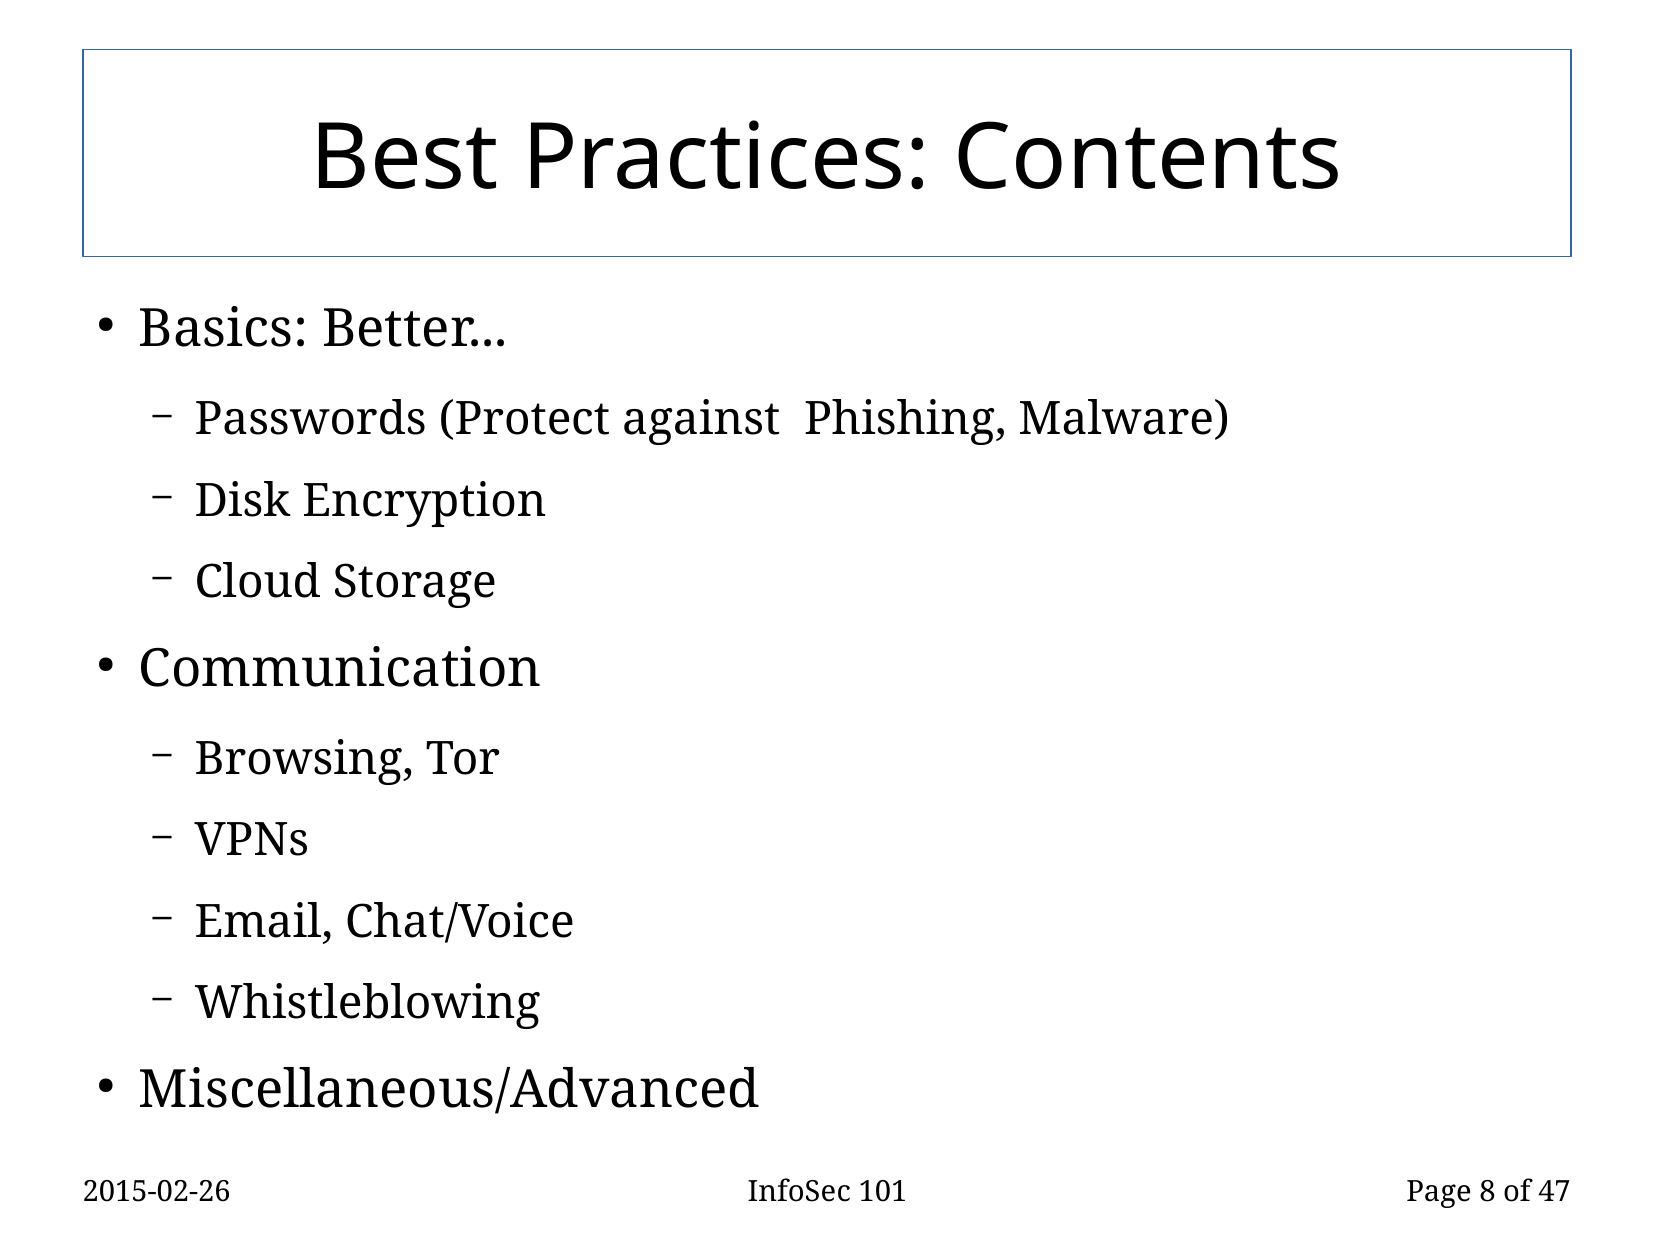

# Best Practices: Contents
Basics: Better...
Passwords (Protect against Phishing, Malware)
Disk Encryption
Cloud Storage
Communication
Browsing, Tor
VPNs
Email, Chat/Voice
Whistleblowing
Miscellaneous/Advanced
2015-02-26
InfoSec 101
8